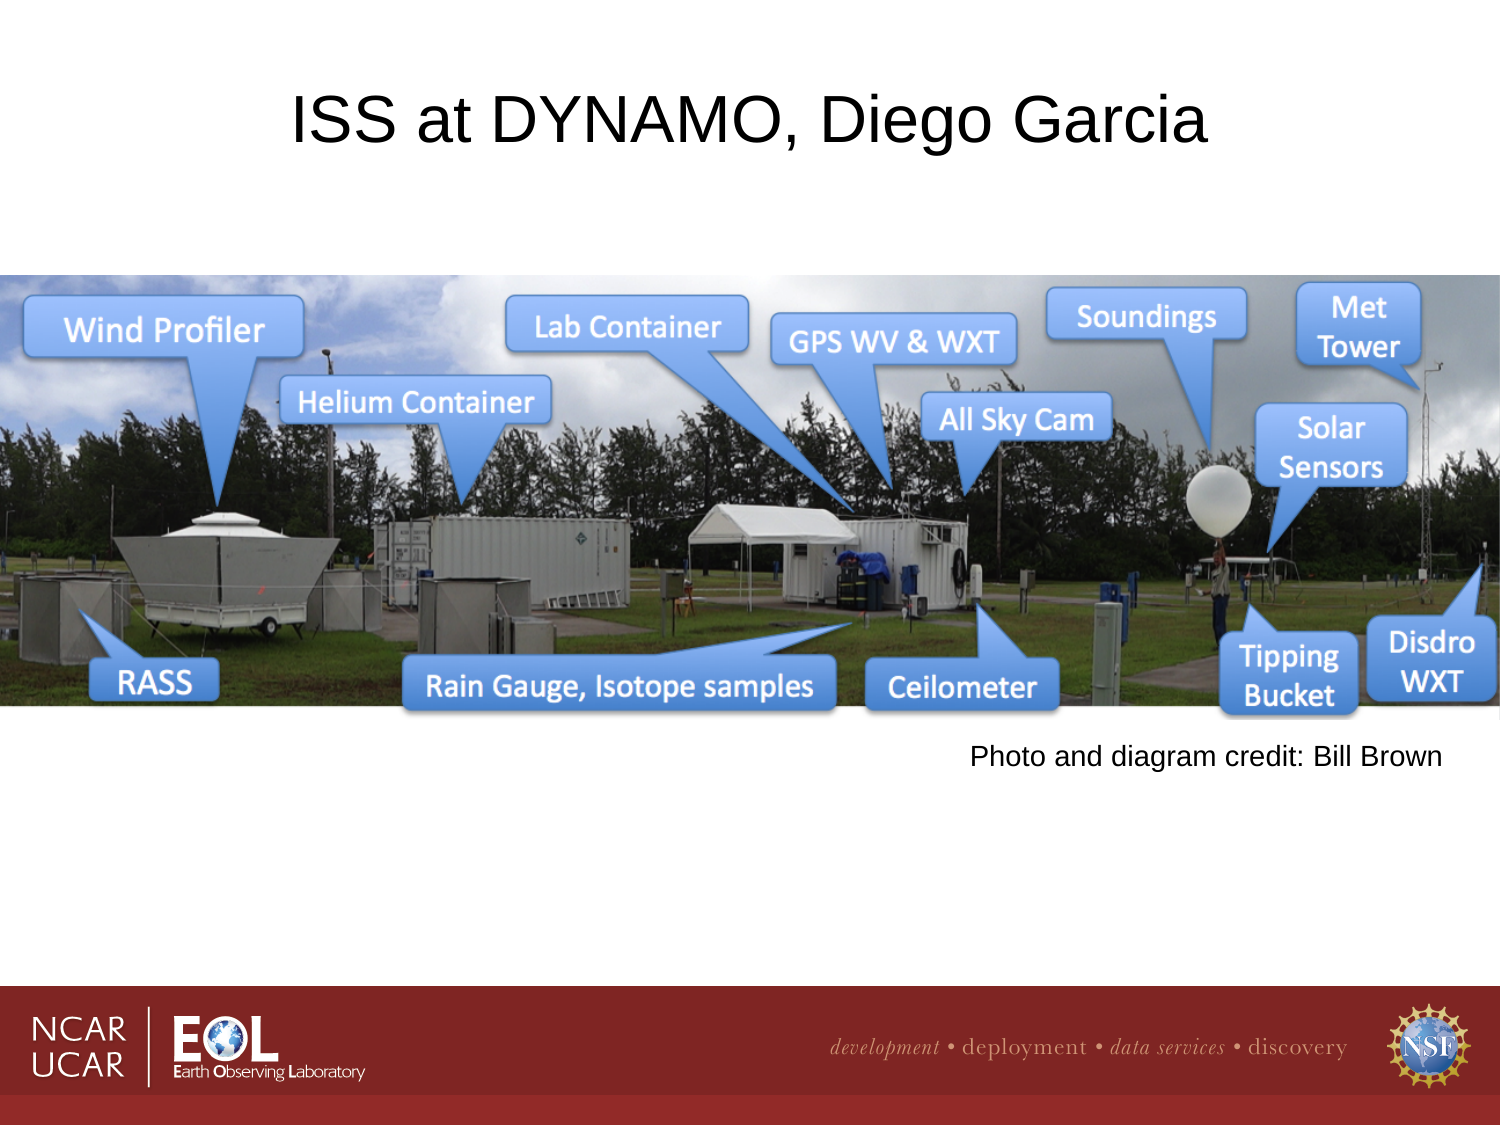

ISS at DYNAMO, Diego Garcia
Photo and diagram credit: Bill Brown